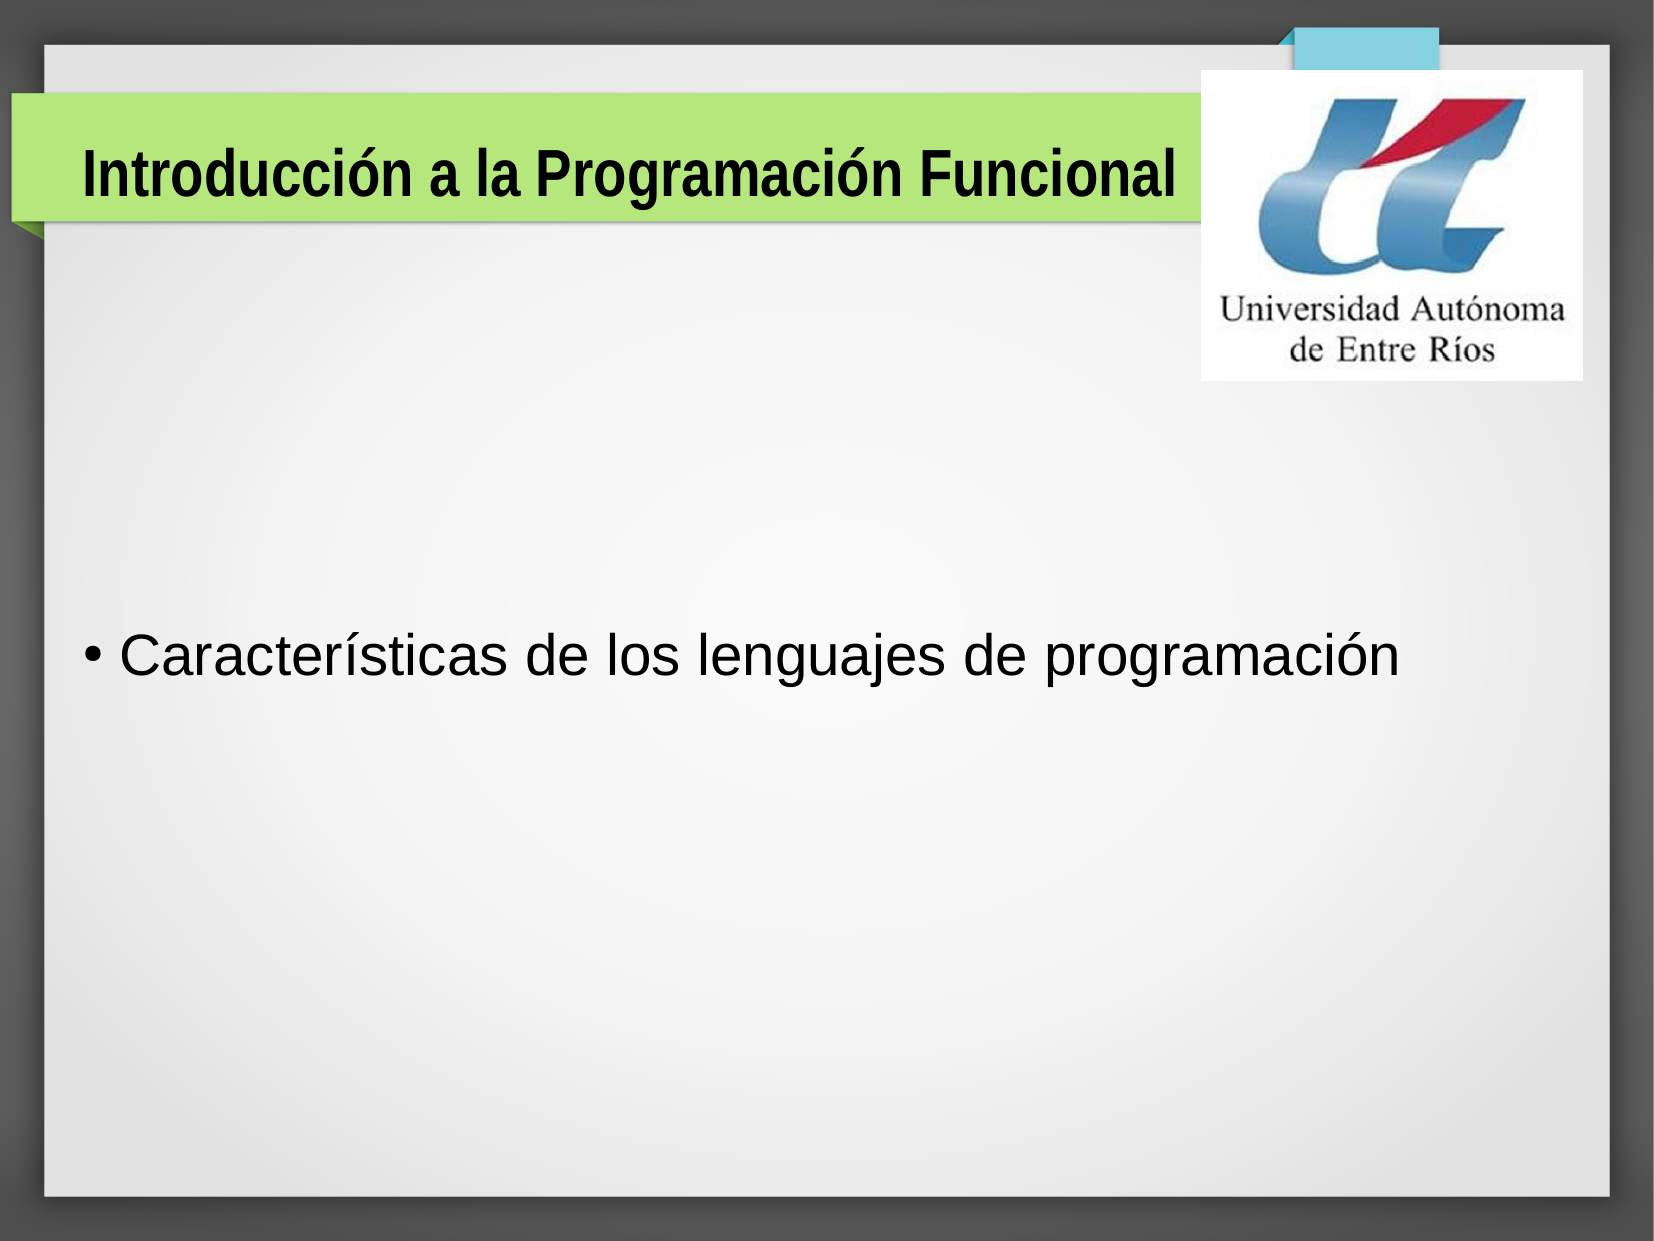

# Introducción a la Programación Funcional
 Características de los lenguajes de programación